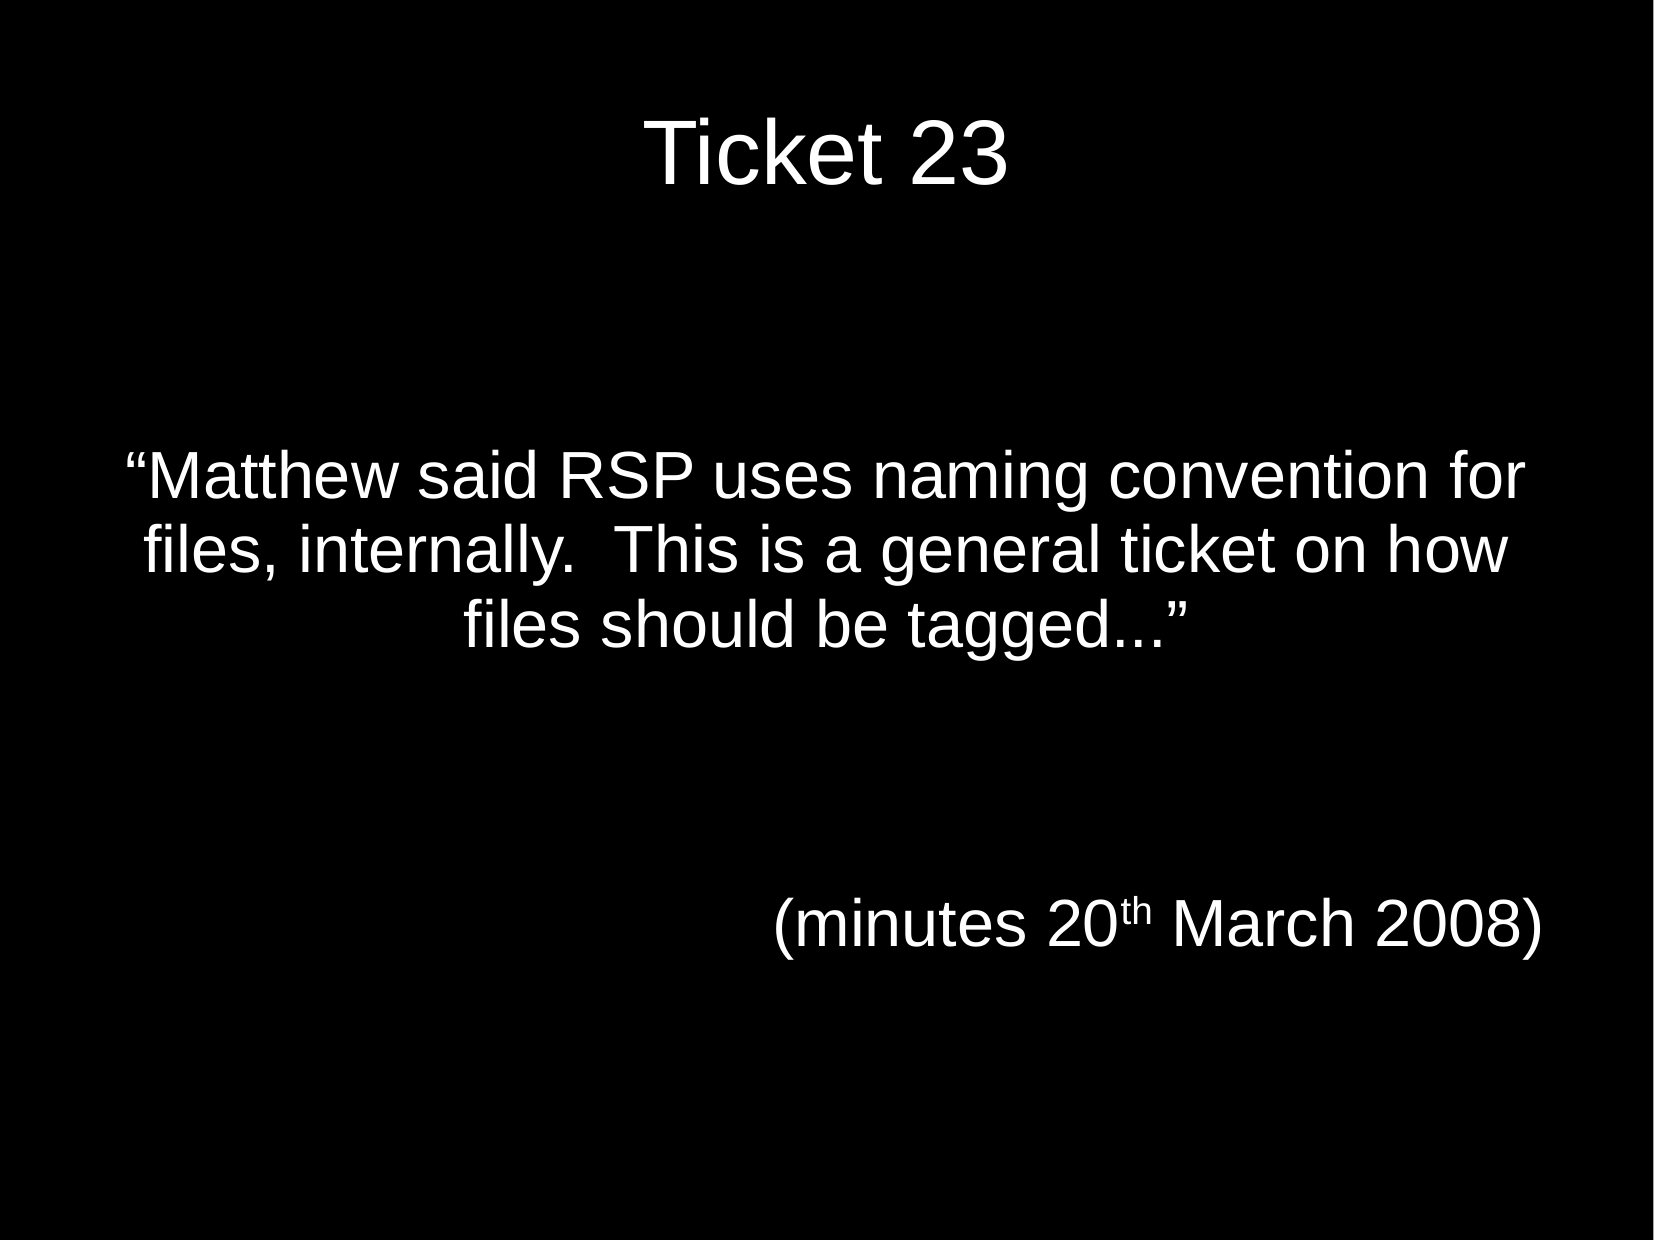

# Ticket 23
“Matthew said RSP uses naming convention for files, internally. This is a general ticket on how files should be tagged...”
									(minutes 20th March 2008)